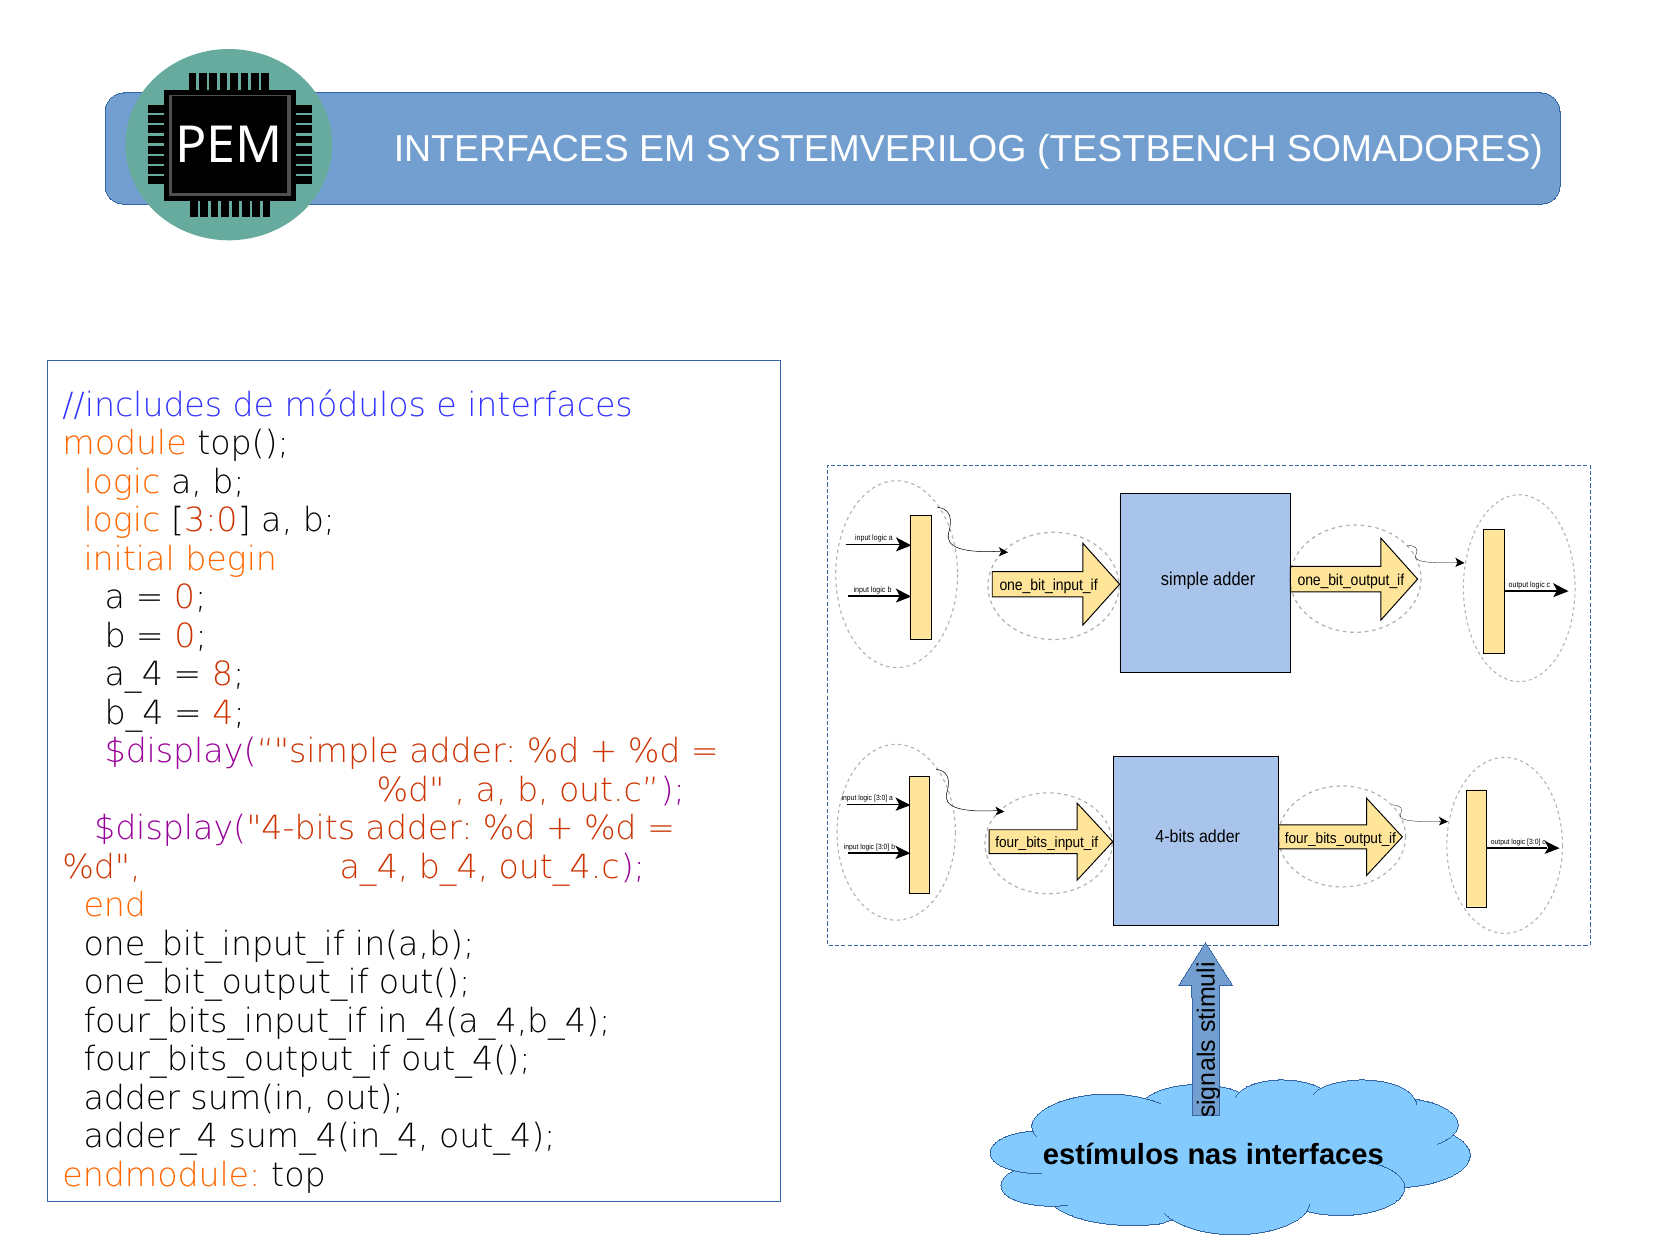

INTERFACES EM SYSTEMVERILOG (TESTBENCH SOMADORES)
//includes de módulos e interfaces
module top();
 logic a, b;
 logic [3:0] a, b;
 initial begin
 a = 0;
 b = 0;
 a_4 = 8;
 b_4 = 4;
 $display(“"simple adder: %d + %d = %d" , a, b, out.c”);
 $display("4-bits adder: %d + %d = %d", a_4, b_4, out_4.c);
 end
 one_bit_input_if in(a,b);
 one_bit_output_if out();
 four_bits_input_if in_4(a_4,b_4);
 four_bits_output_if out_4();
 adder sum(in, out);
 adder_4 sum_4(in_4, out_4);
endmodule: top
signals stimuli
estímulos nas interfaces